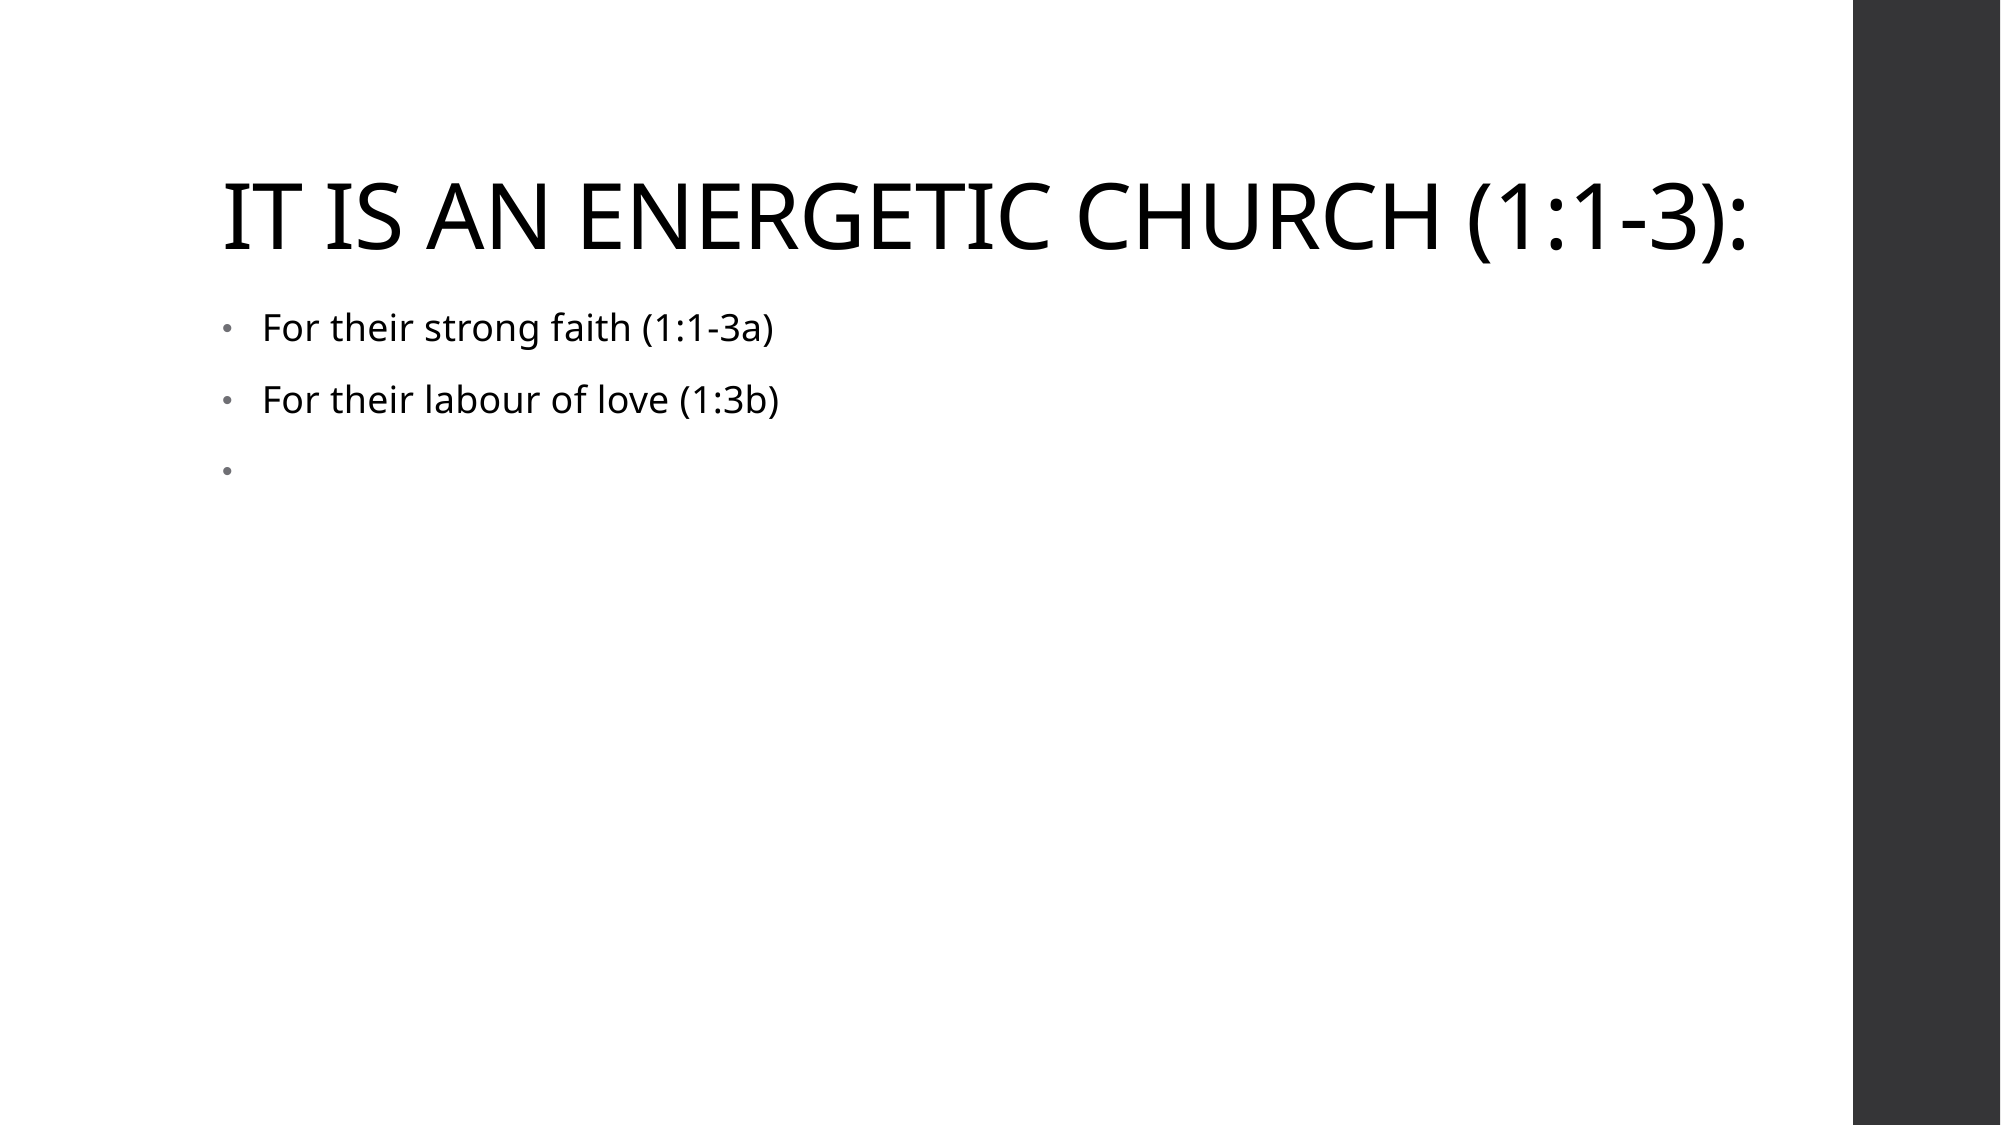

# IT IS AN ENERGETIC CHURCH (1:1-3):
 For their strong faith (1:1-3a)
 For their labour of love (1:3b)